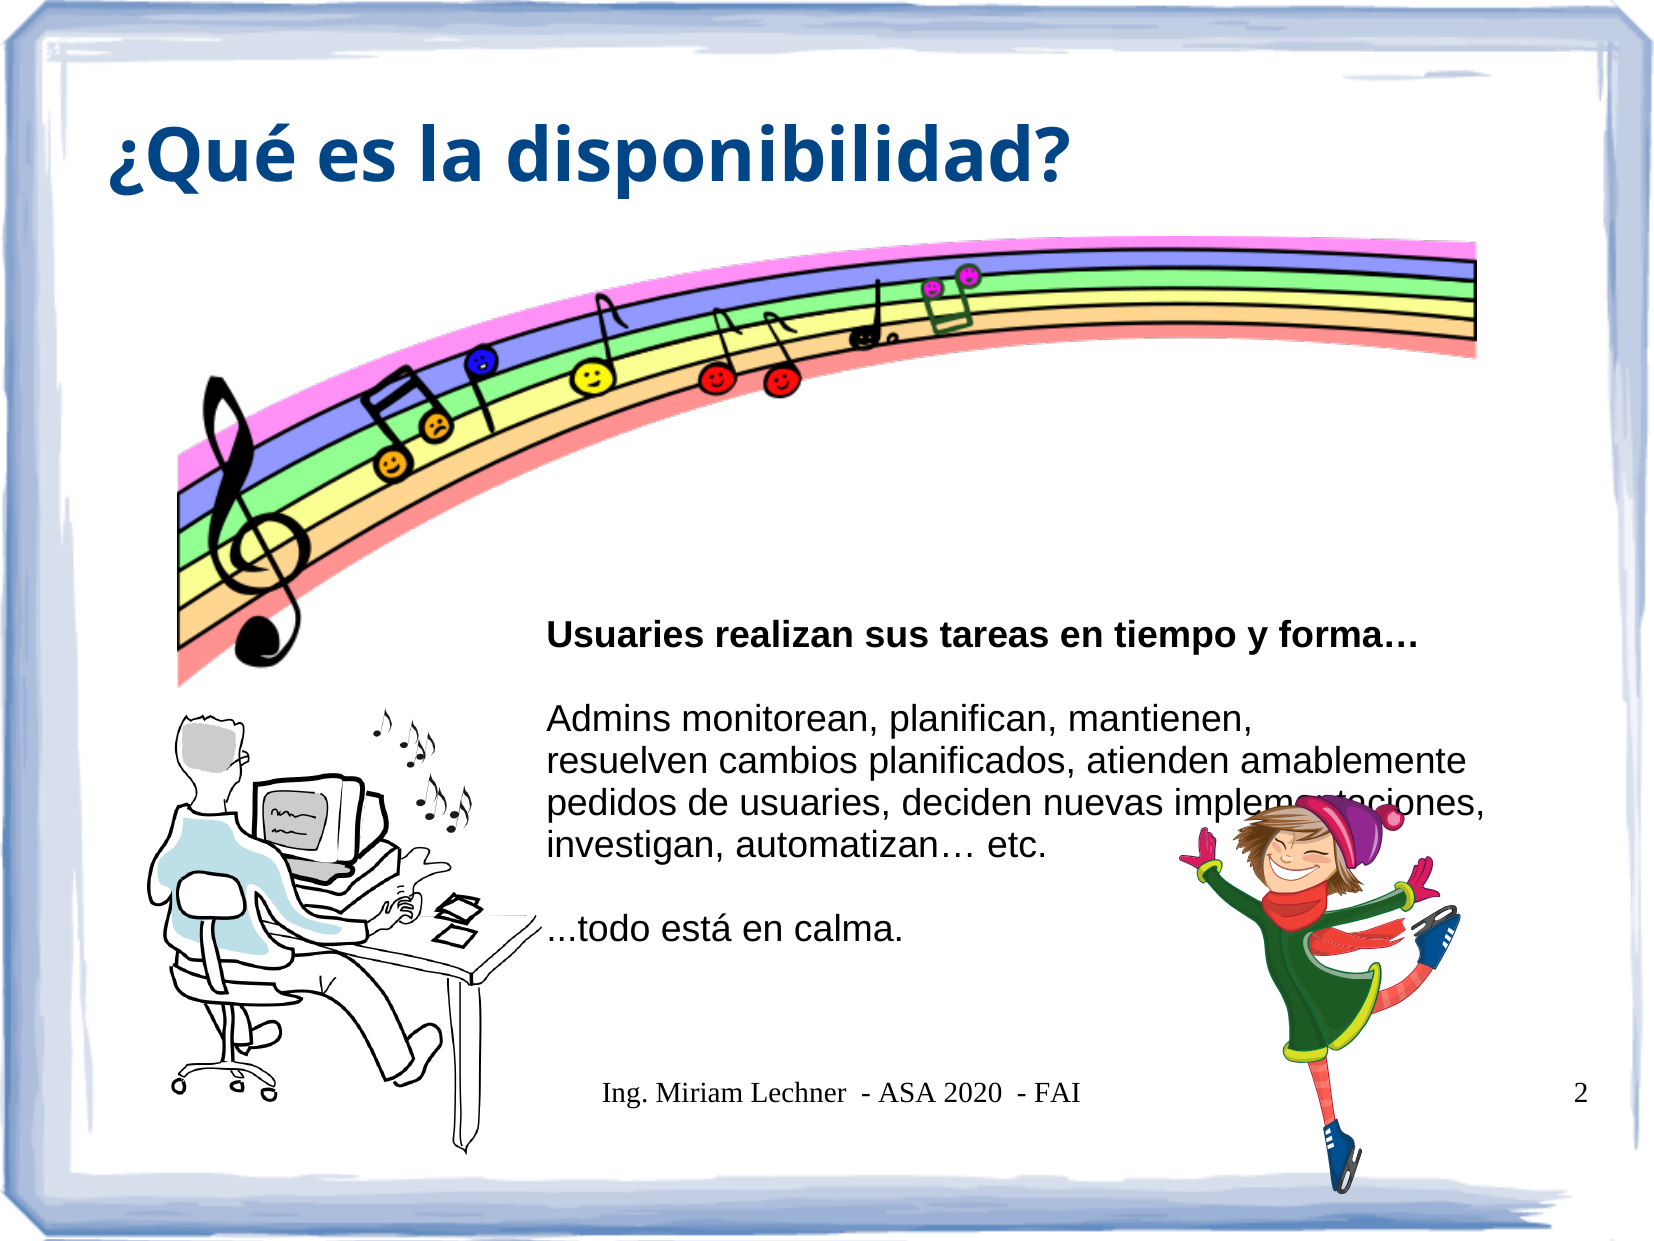

¿Qué es la disponibilidad?
Usuaries realizan sus tareas en tiempo y forma…
Admins monitorean, planifican, mantienen,
resuelven cambios planificados, atienden amablemente
pedidos de usuaries, deciden nuevas implementaciones,
investigan, automatizan… etc.
...todo está en calma.
Ing. Miriam Lechner - ASA 2020 - FAI
2